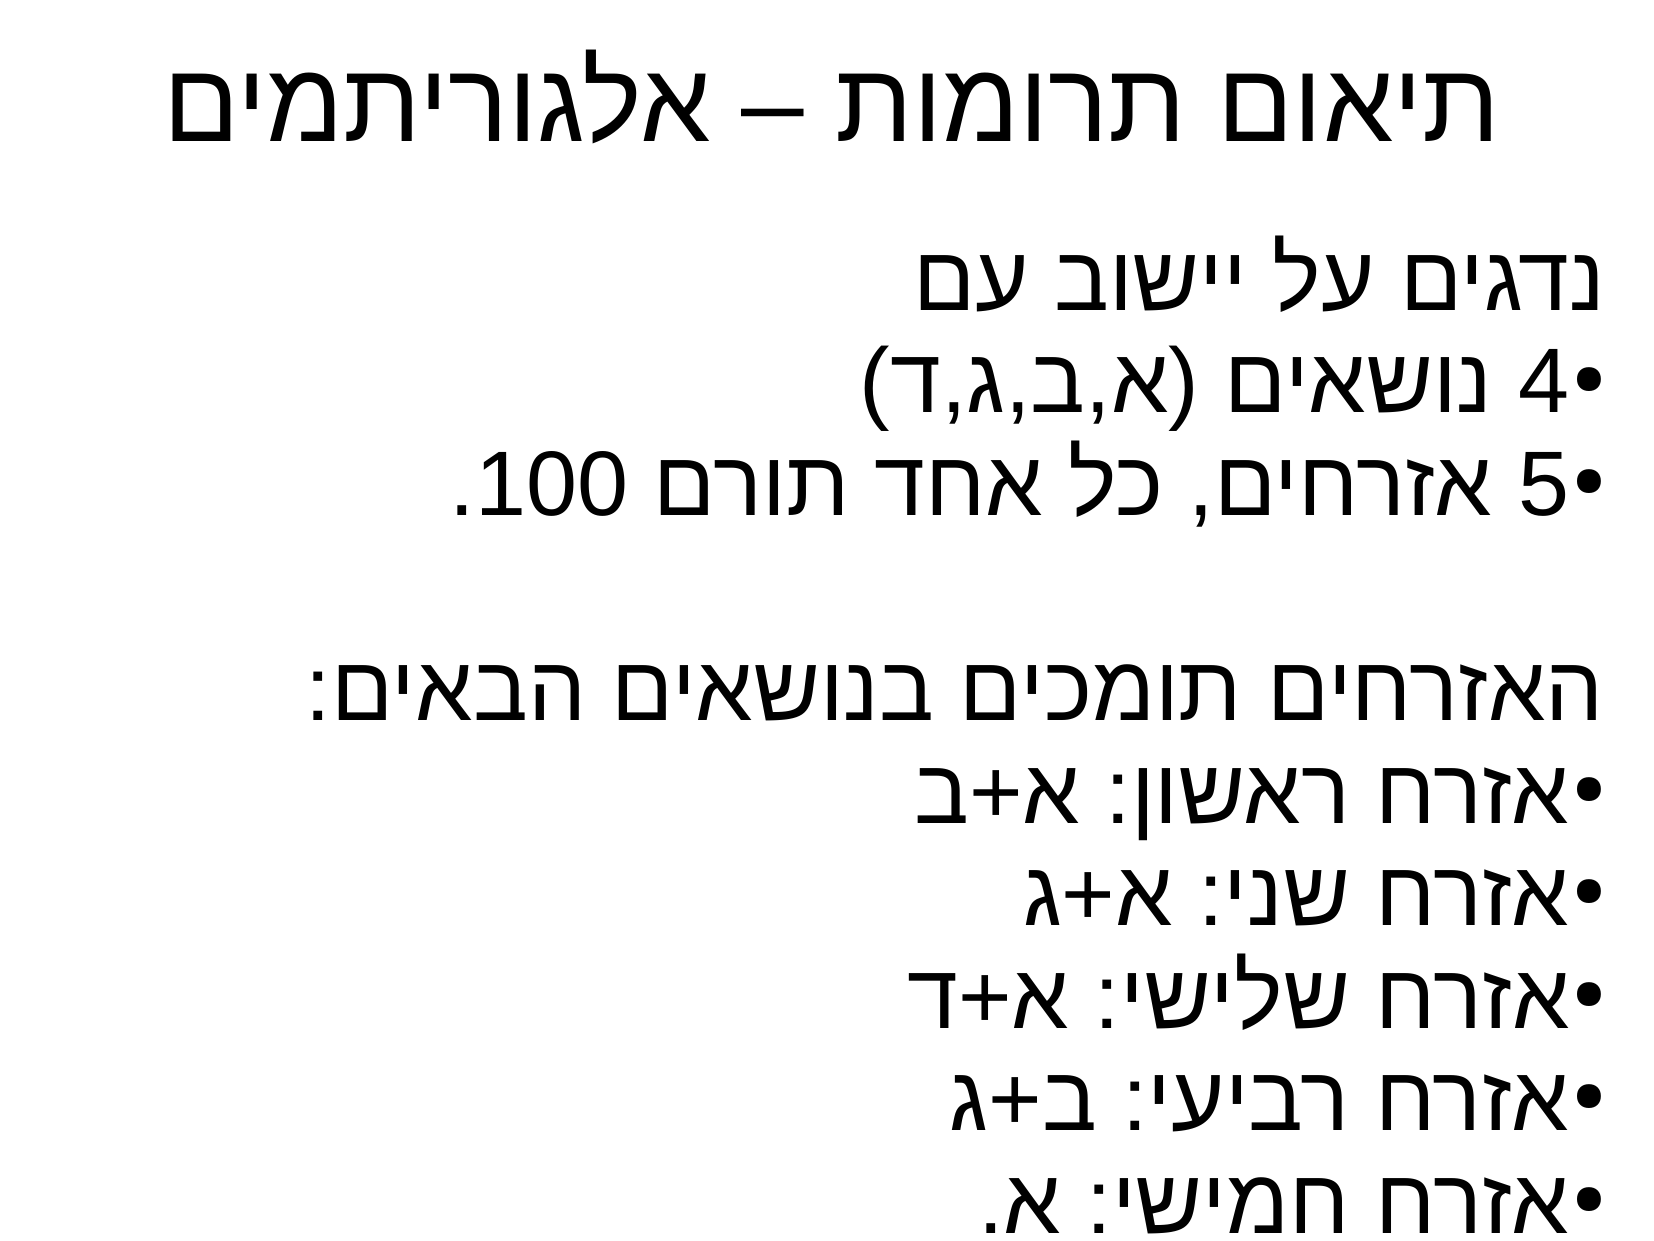

# תיאום תרומות – אלגוריתמים
נדגים על יישוב עם
4 נושאים (א,ב,ג,ד)
5 אזרחים, כל אחד תורם 100.
האזרחים תומכים בנושאים הבאים:
אזרח ראשון: א+ב
אזרח שני: א+ג
אזרח שלישי: א+ד
אזרח רביעי: ב+ג
אזרח חמישי: א.